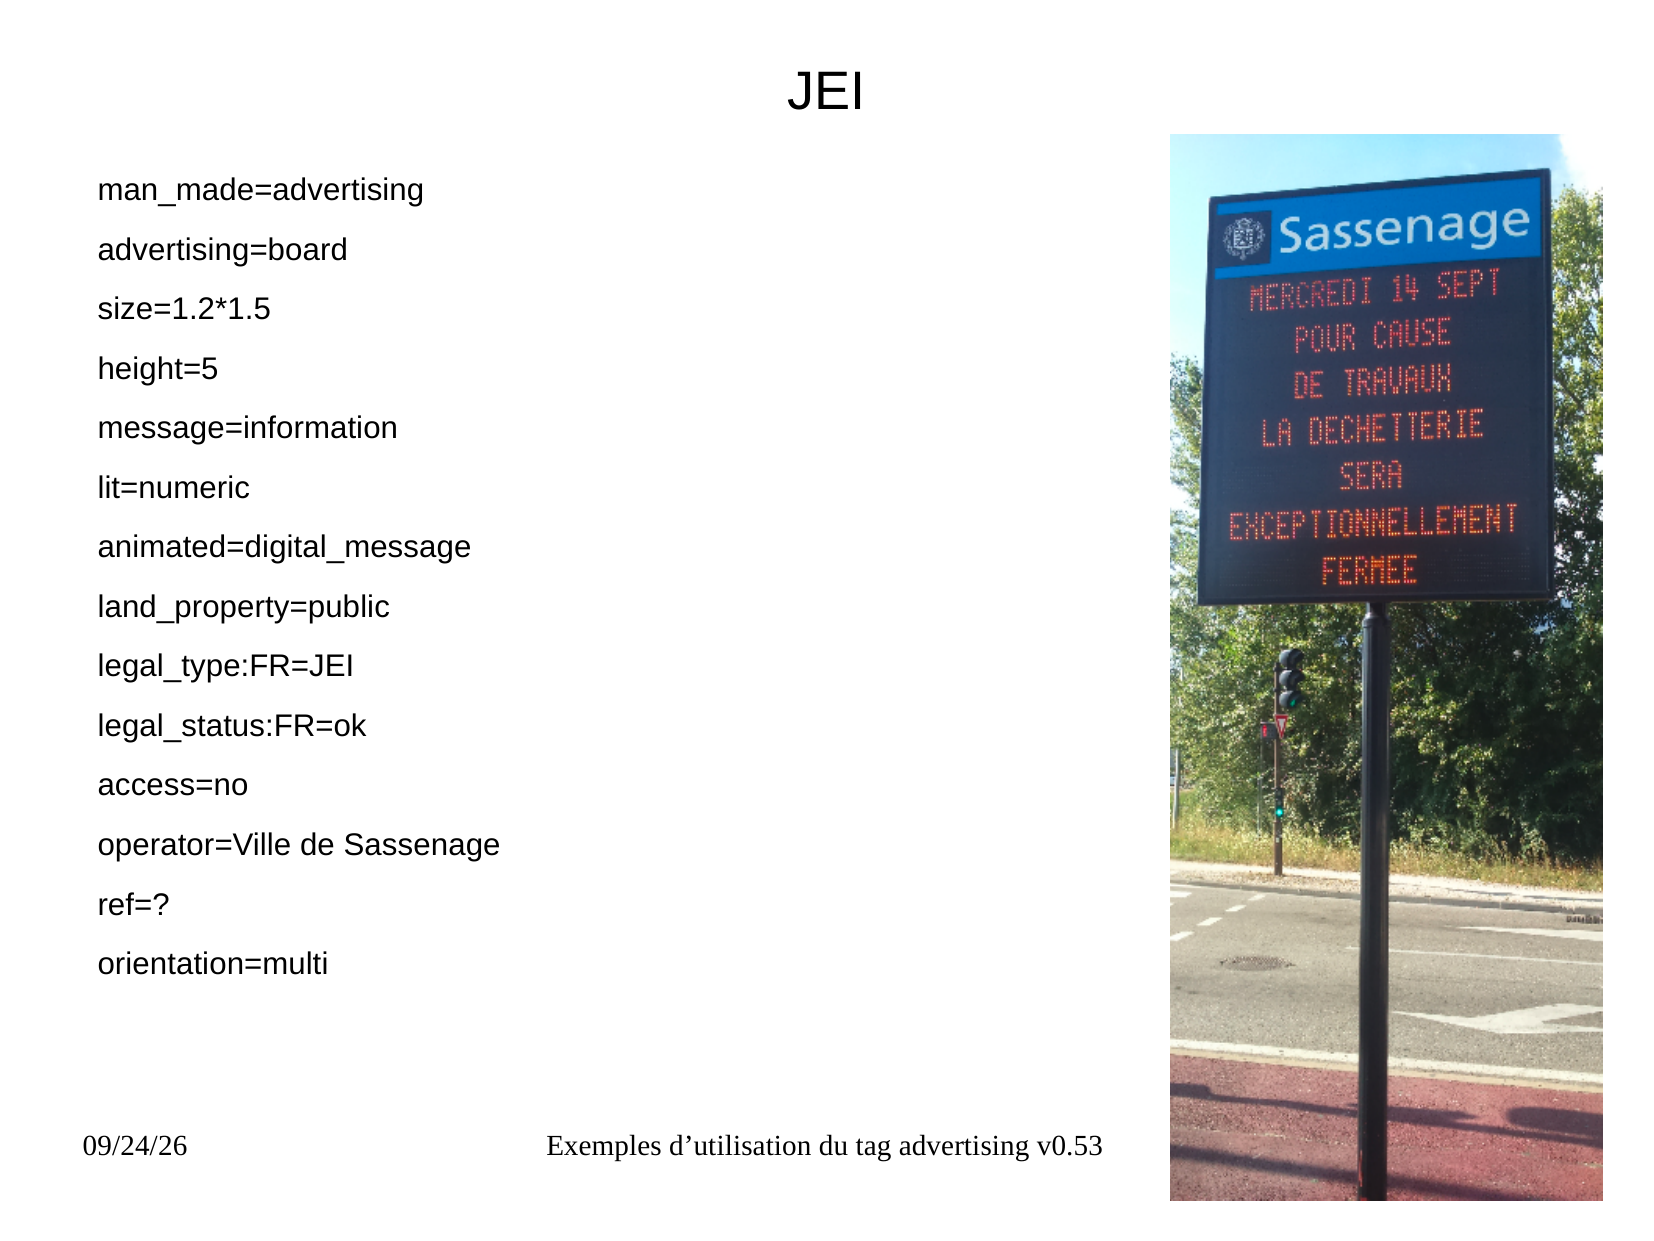

# JEI
man_made=advertising
advertising=board
size=1.2*1.5
height=5
message=information
lit=numeric
animated=digital_message
land_property=public
legal_type:FR=JEI
legal_status:FR=ok
access=no
operator=Ville de Sassenage
ref=?
orientation=multi
29